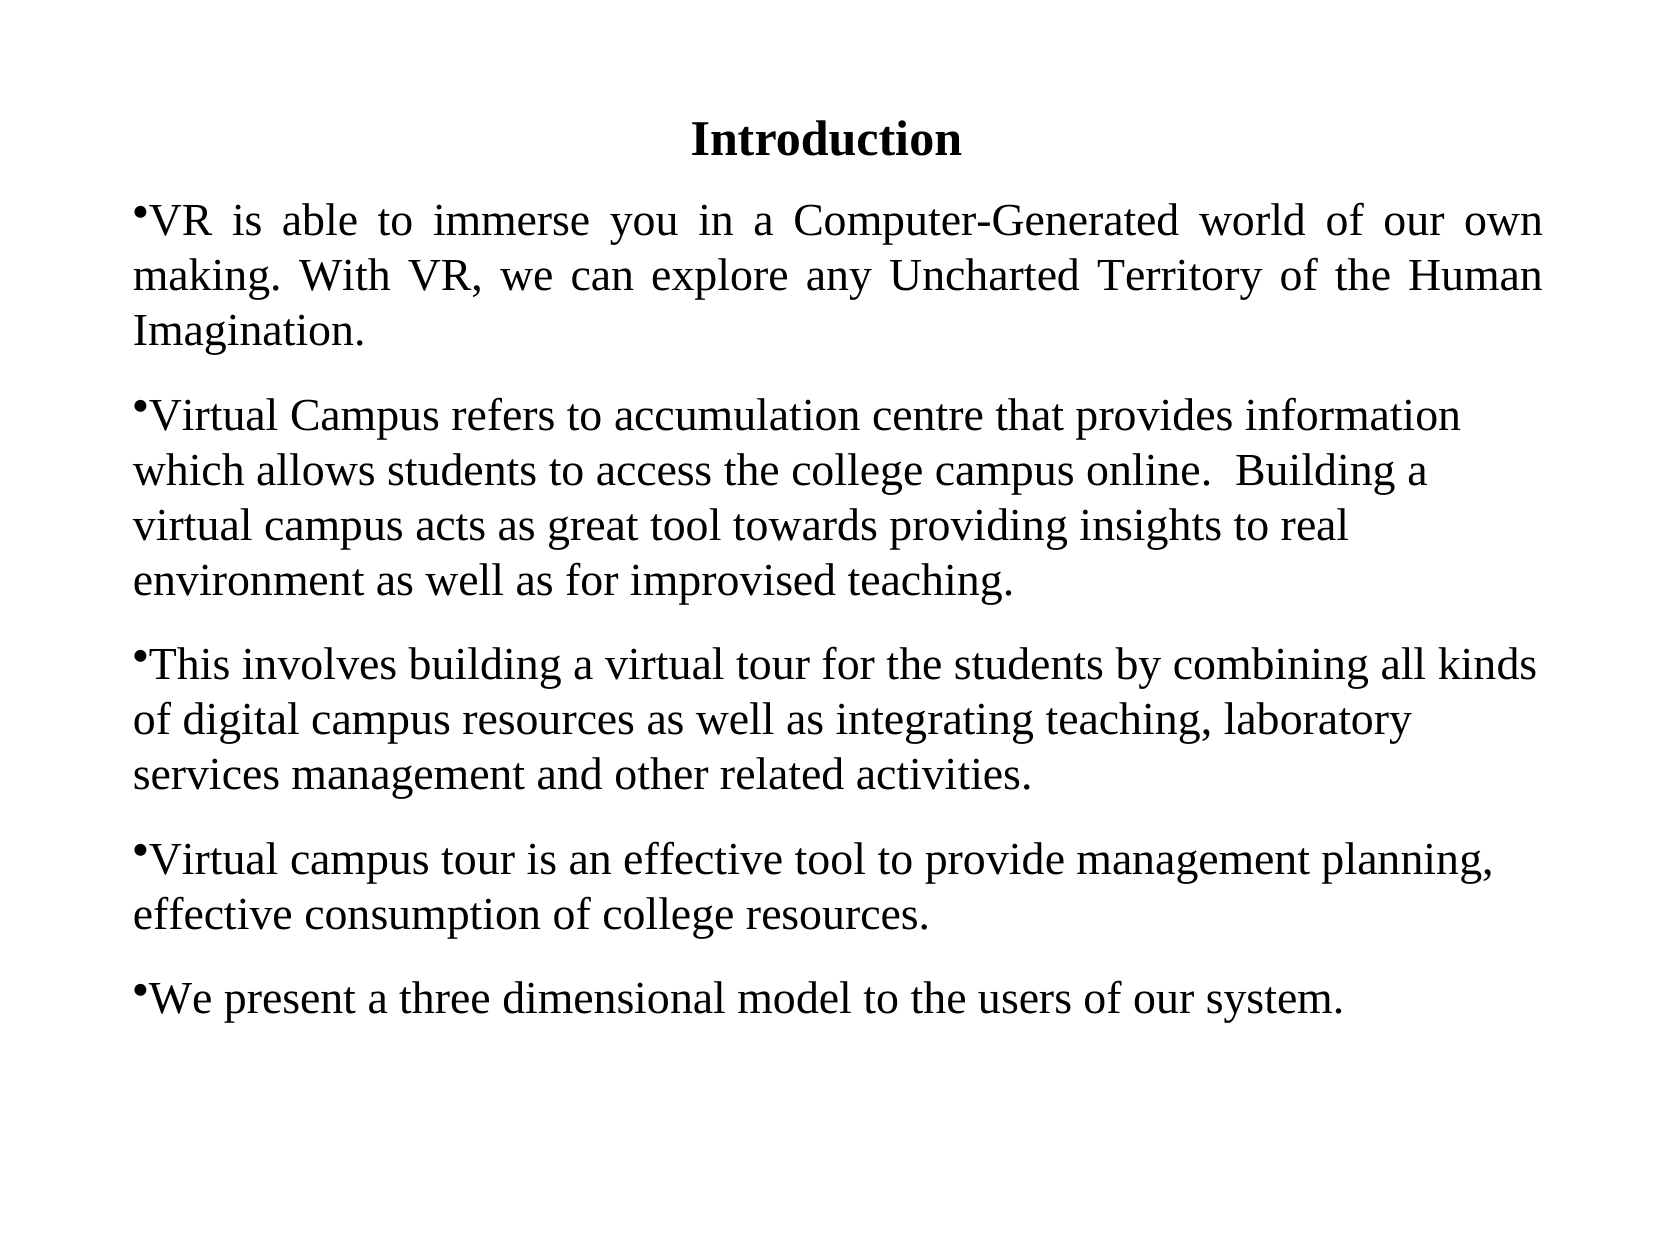

# Introduction
VR is able to immerse you in a Computer-Generated world of our own making. With VR, we can explore any Uncharted Territory of the Human Imagination.
Virtual Campus refers to accumulation centre that provides information which allows students to access the college campus online. Building a virtual campus acts as great tool towards providing insights to real environment as well as for improvised teaching.
This involves building a virtual tour for the students by combining all kinds of digital campus resources as well as integrating teaching, laboratory services management and other related activities.
Virtual campus tour is an effective tool to provide management planning, effective consumption of college resources.
We present a three dimensional model to the users of our system.